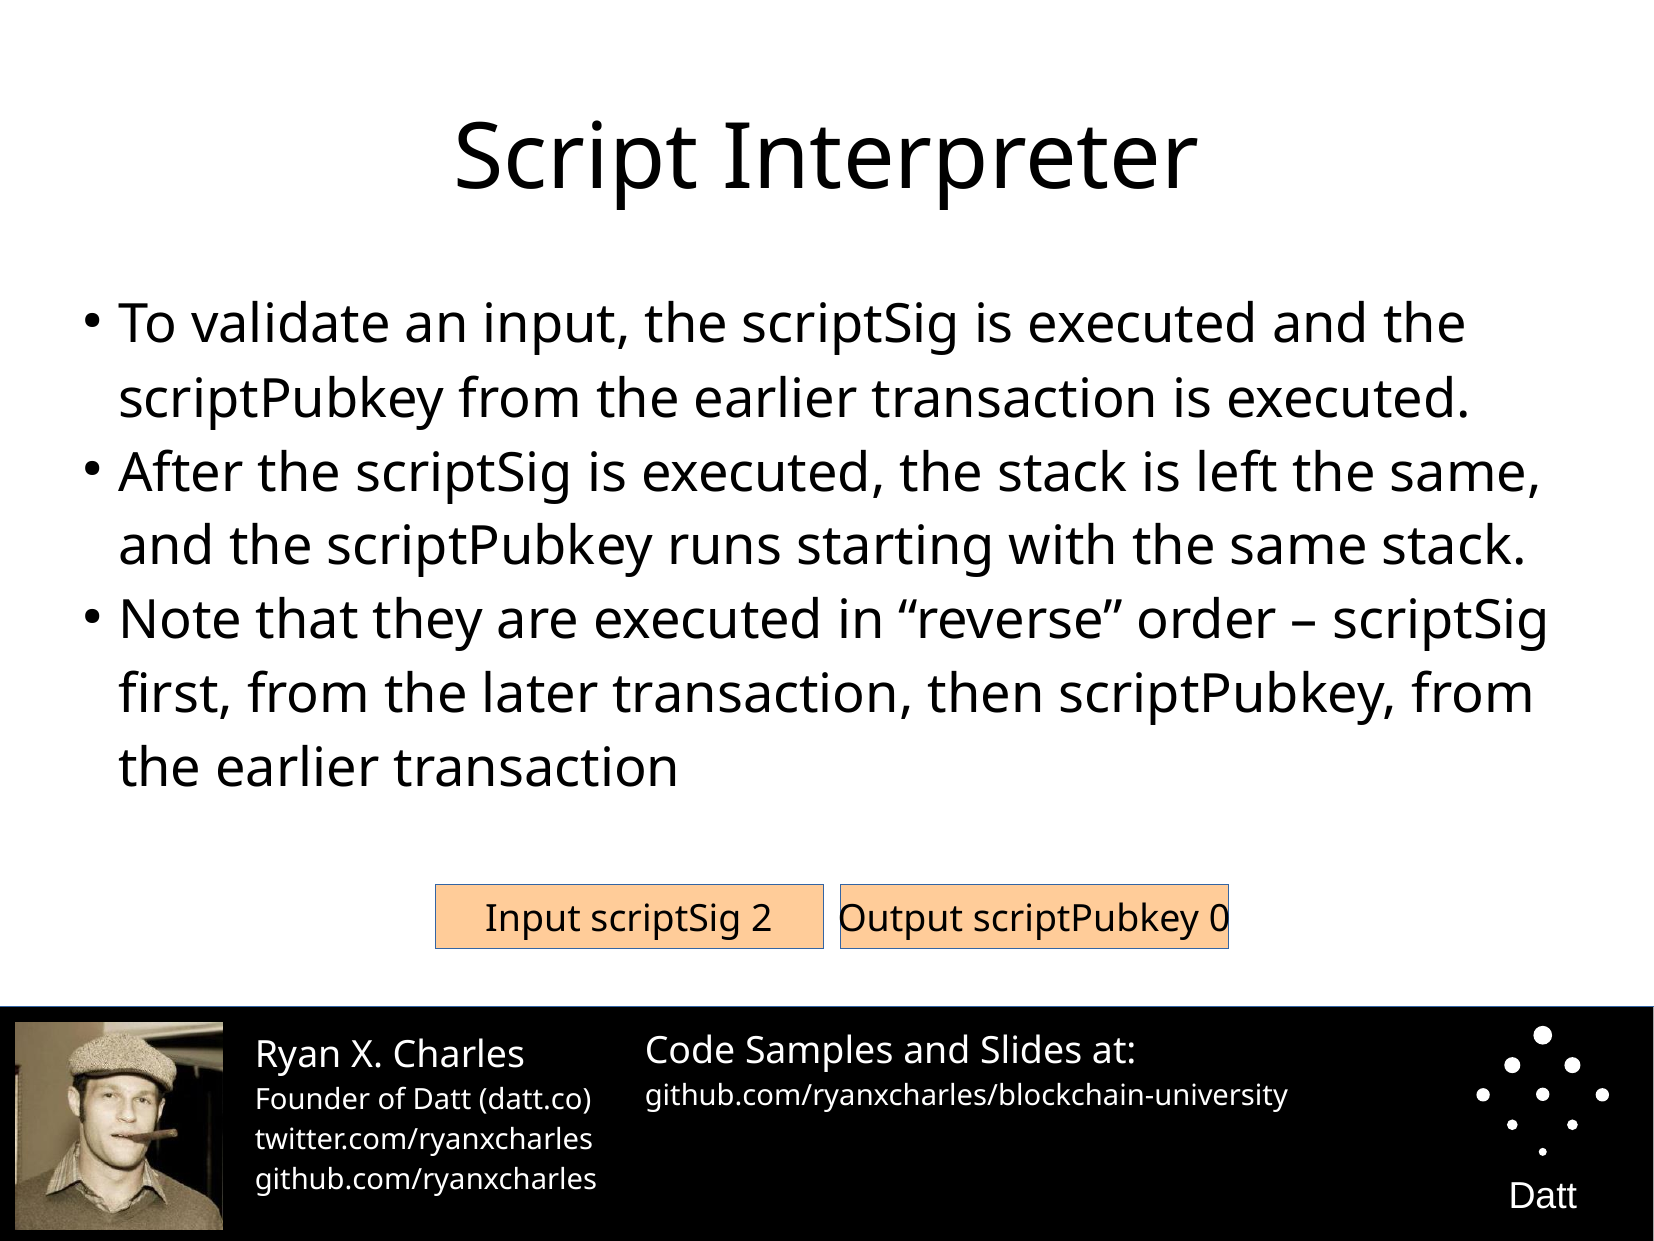

Script Interpreter
# To validate an input, the scriptSig is executed and the scriptPubkey from the earlier transaction is executed.
After the scriptSig is executed, the stack is left the same, and the scriptPubkey runs starting with the same stack.
Note that they are executed in “reverse” order – scriptSig first, from the later transaction, then scriptPubkey, from the earlier transaction
Input scriptSig 2
Output scriptPubkey 0
Code Samples and Slides at:
github.com/ryanxcharles/blockchain-university
Ryan X. Charles
Founder of Datt (datt.co)
twitter.com/ryanxcharles
github.com/ryanxcharles
Datt